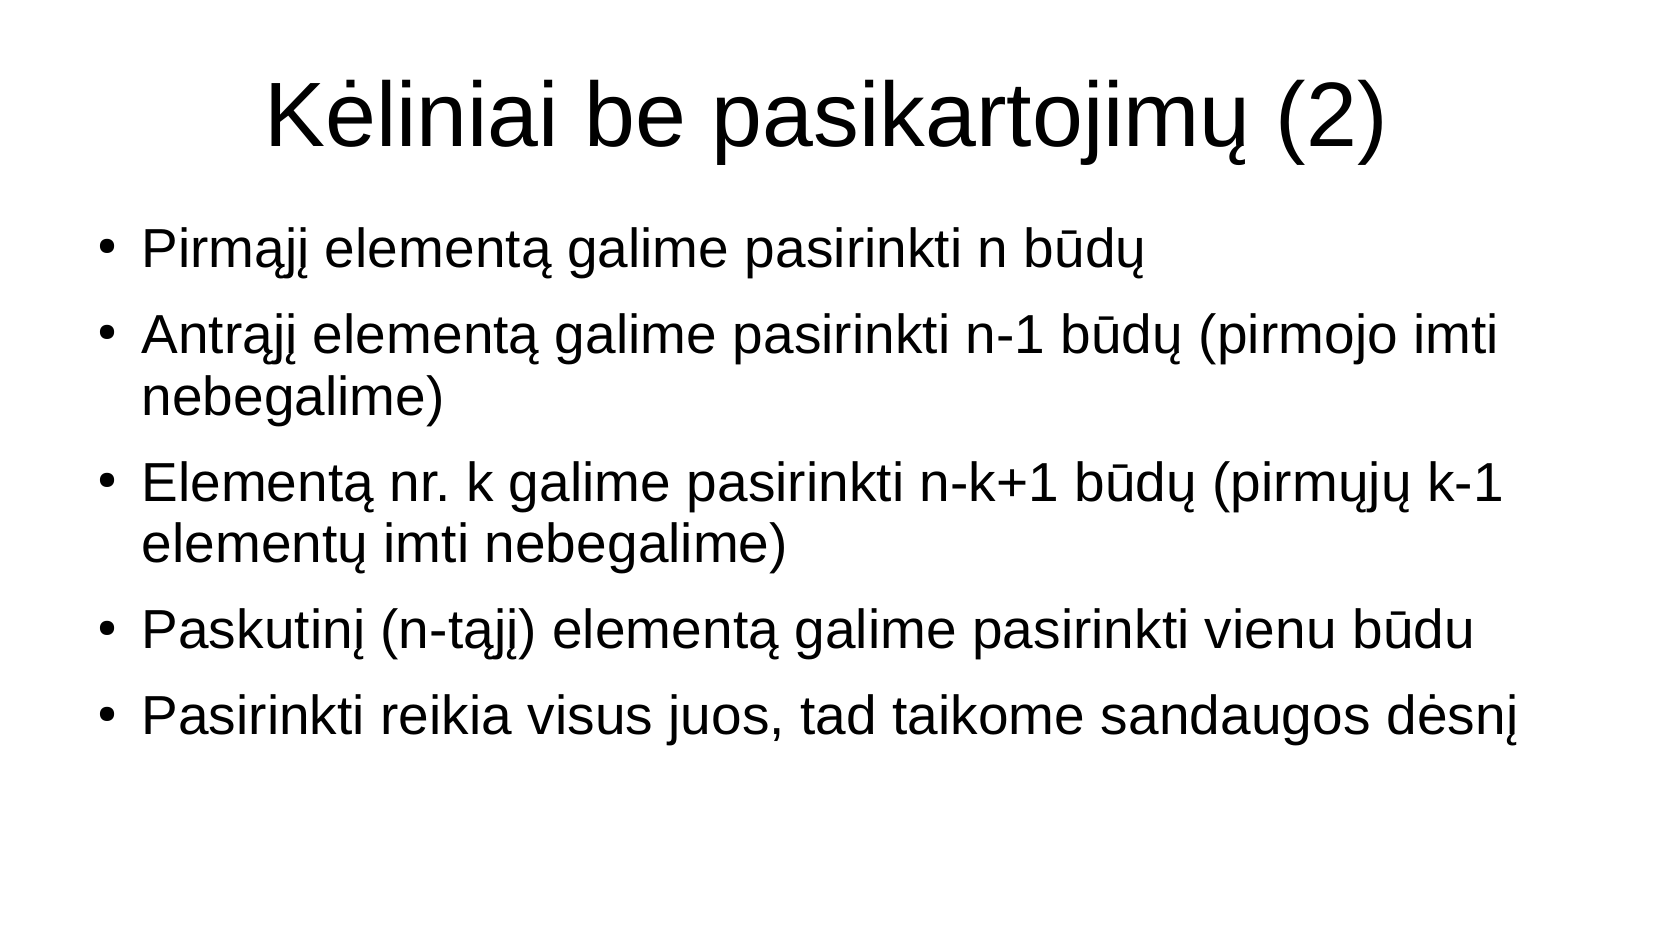

# Kėliniai be pasikartojimų (2)
Pirmąjį elementą galime pasirinkti n būdų
Antrąjį elementą galime pasirinkti n-1 būdų (pirmojo imti nebegalime)
Elementą nr. k galime pasirinkti n-k+1 būdų (pirmųjų k-1 elementų imti nebegalime)
Paskutinį (n-tąjį) elementą galime pasirinkti vienu būdu
Pasirinkti reikia visus juos, tad taikome sandaugos dėsnį